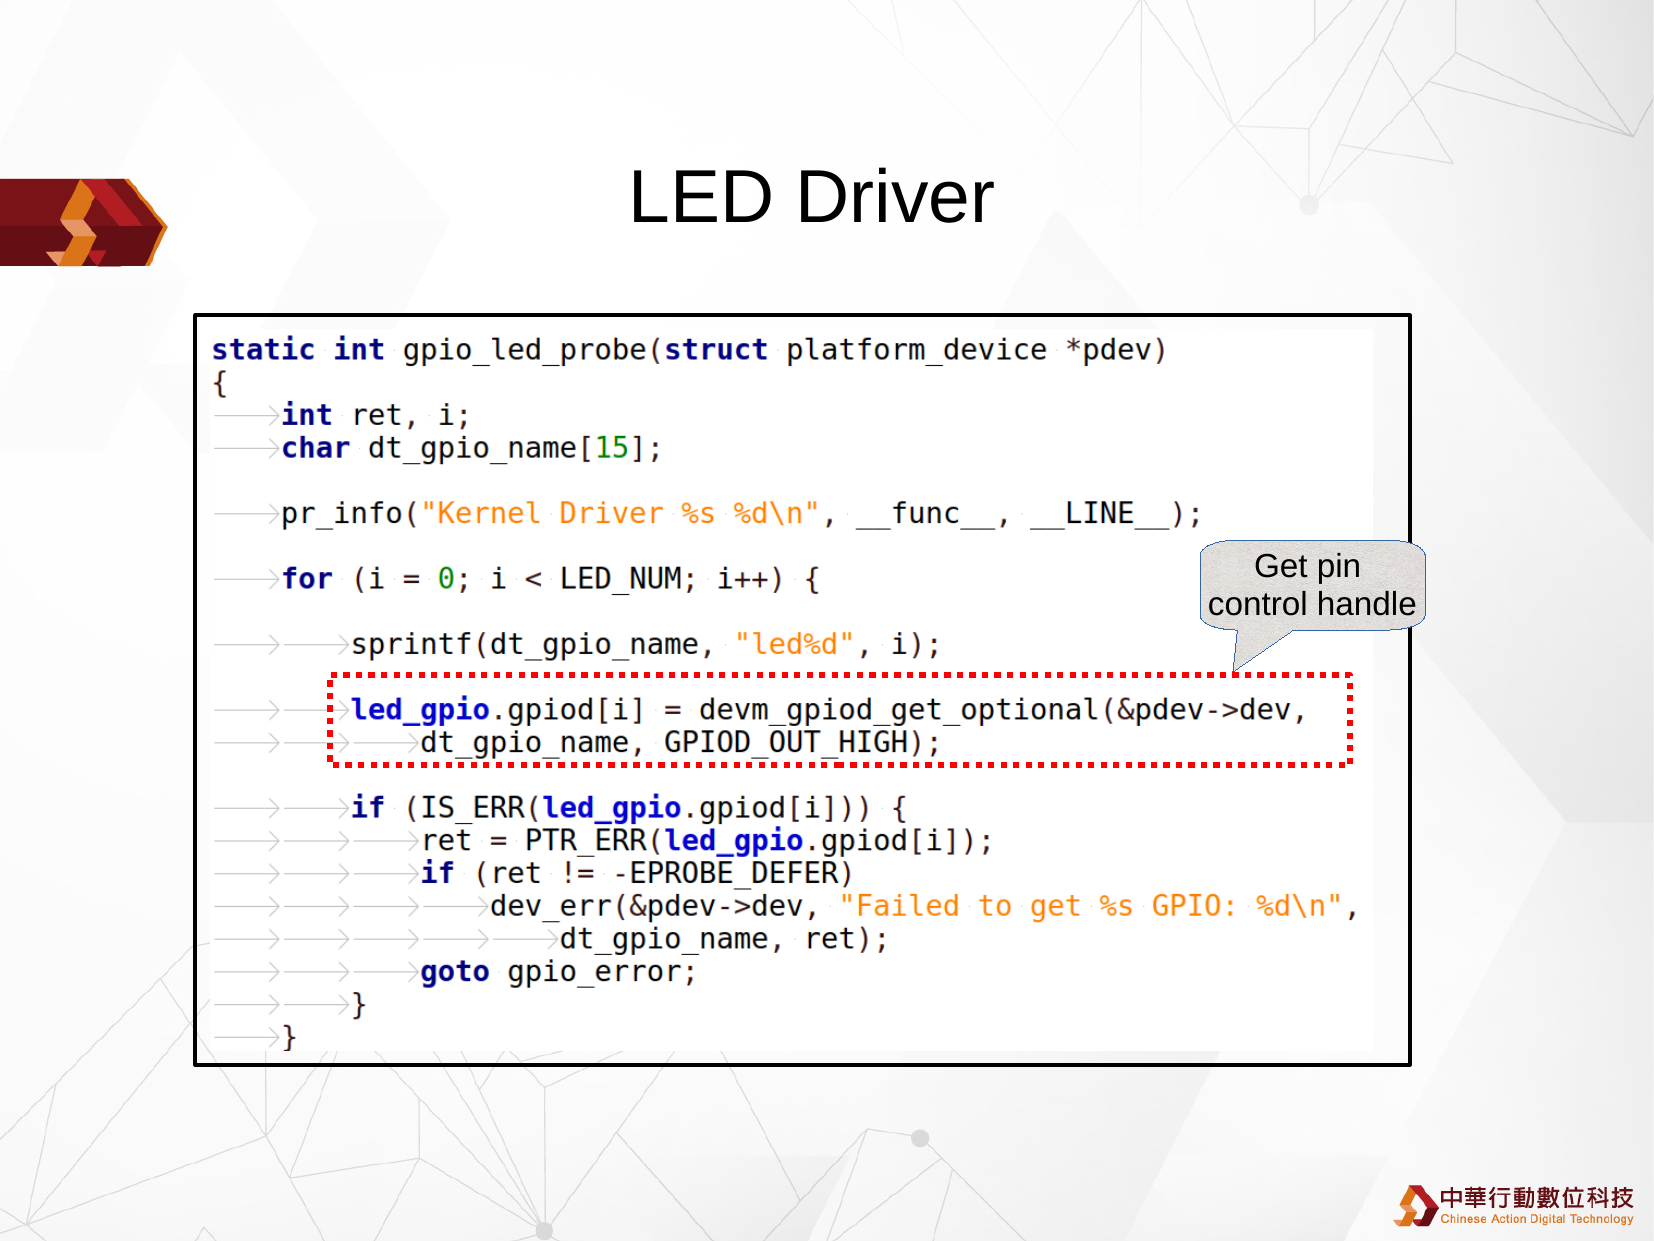

# LED Driver
Get pin
control handle